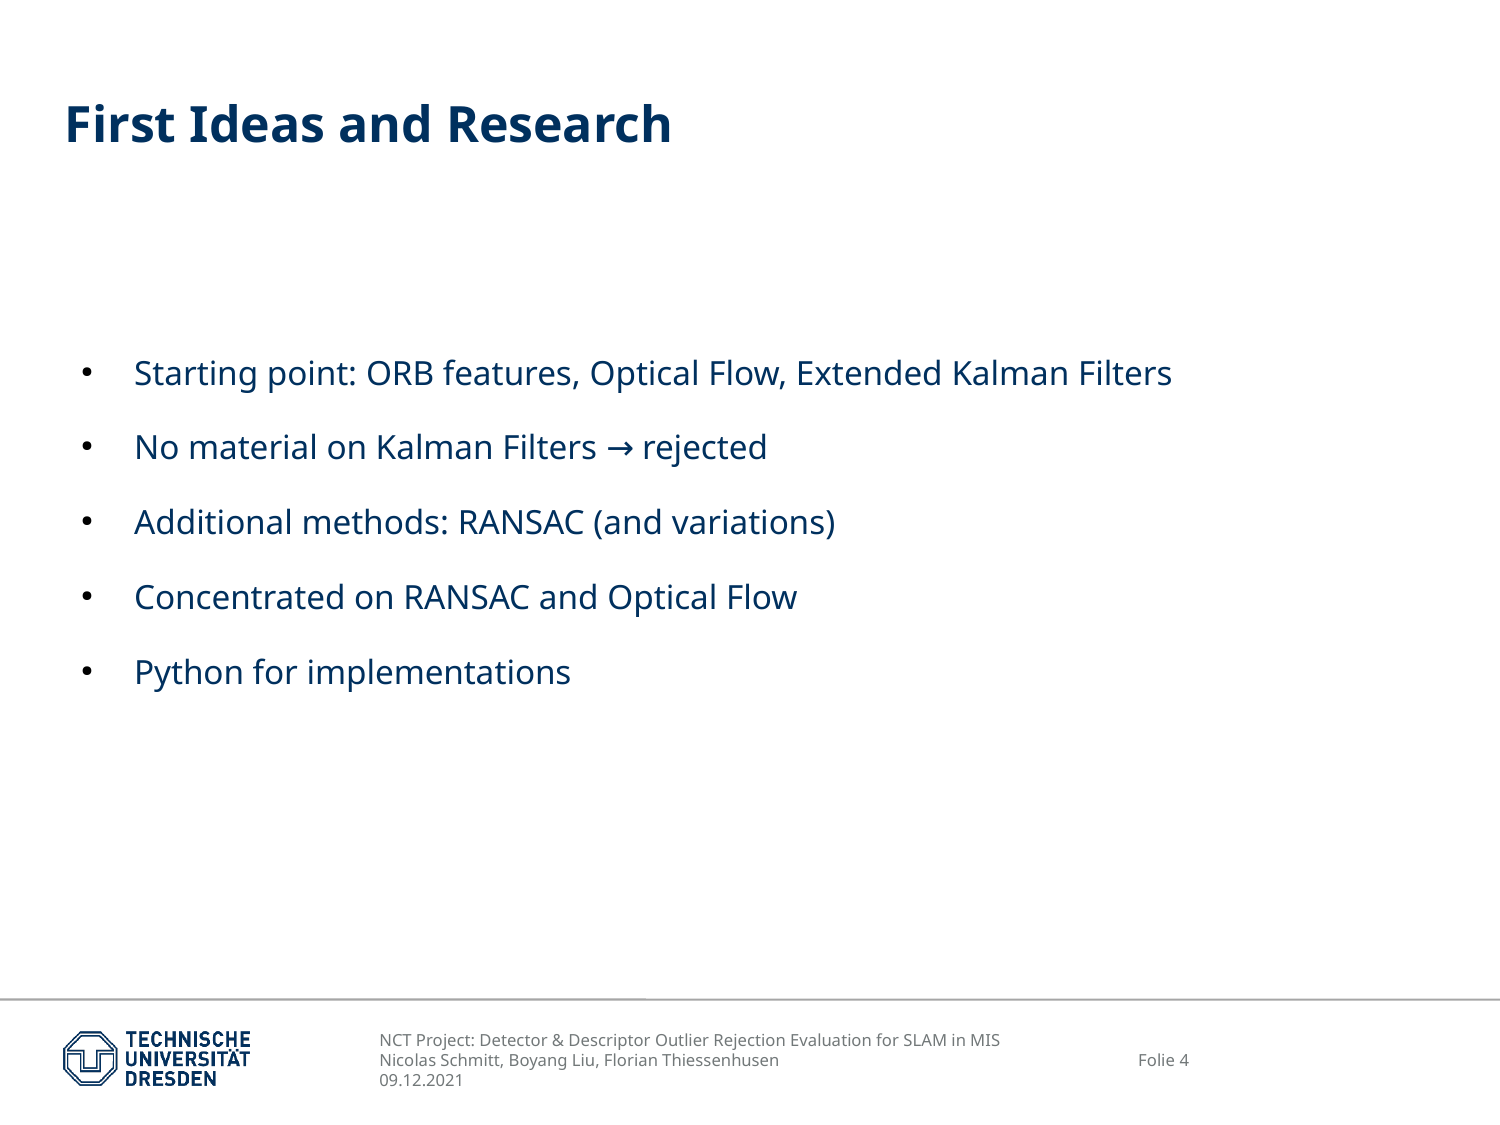

# First Ideas and Research
Starting point: ORB features, Optical Flow, Extended Kalman Filters
No material on Kalman Filters → rejected
Additional methods: RANSAC (and variations)
Concentrated on RANSAC and Optical Flow
Python for implementations